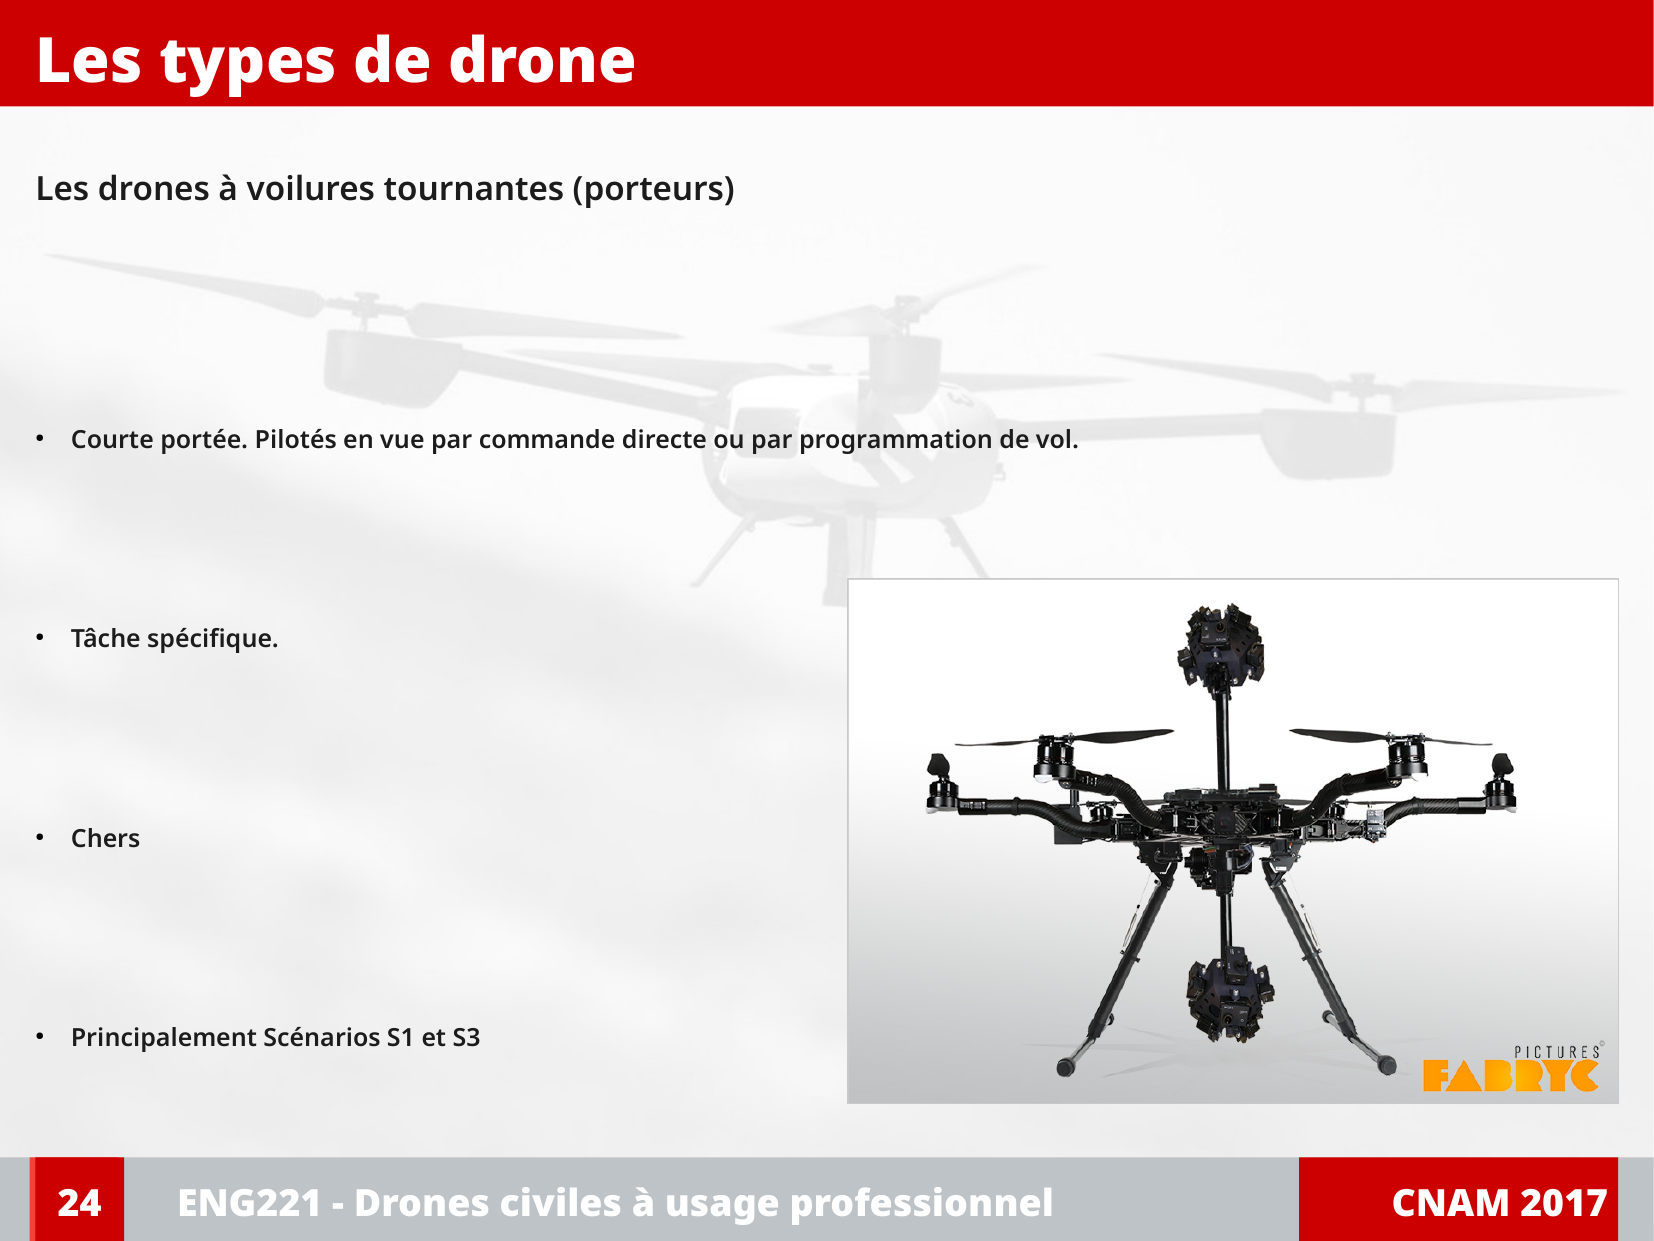

# Les types de drone
Les drones à voilures tournantes (porteurs)
Courte portée. Pilotés en vue par commande directe ou par programmation de vol.
Tâche spécifique.
Chers
Principalement Scénarios S1 et S3
24
ENG221 - Drones civiles à usage professionnel